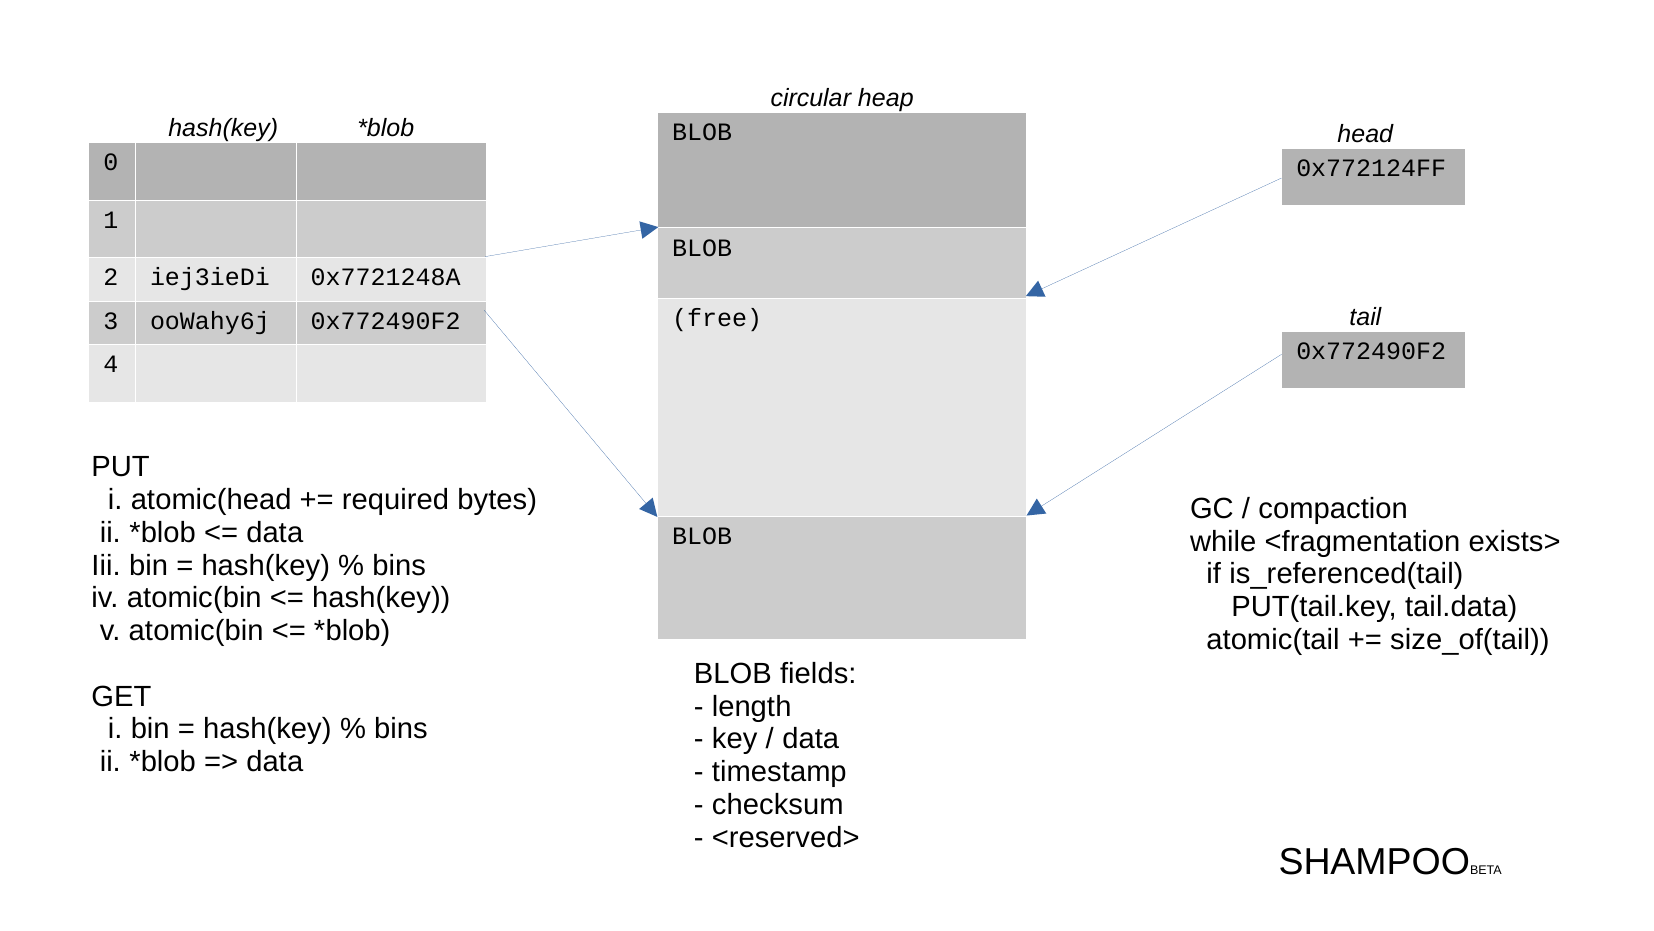

circular heap
hash(key)
*blob
head
| BLOB |
| --- |
| BLOB |
| (free) |
| BLOB |
| 0 | | |
| --- | --- | --- |
| 1 | | |
| 2 | iej3ieDi | 0x7721248A |
| 3 | ooWahy6j | 0x772490F2 |
| 4 | | |
| 0x772124FF |
| --- |
tail
| 0x772490F2 |
| --- |
PUT
 i. atomic(head += required bytes)
 ii. *blob <= data
Iii. bin = hash(key) % bins
iv. atomic(bin <= hash(key))
 v. atomic(bin <= *blob)
GET
 i. bin = hash(key) % bins
 ii. *blob => data
GC / compaction
while <fragmentation exists>
 if is_referenced(tail)
 PUT(tail.key, tail.data)
 atomic(tail += size_of(tail))
BLOB fields:
- length
- key / data
- timestamp
- checksum
- <reserved>
SHAMPOOBETA